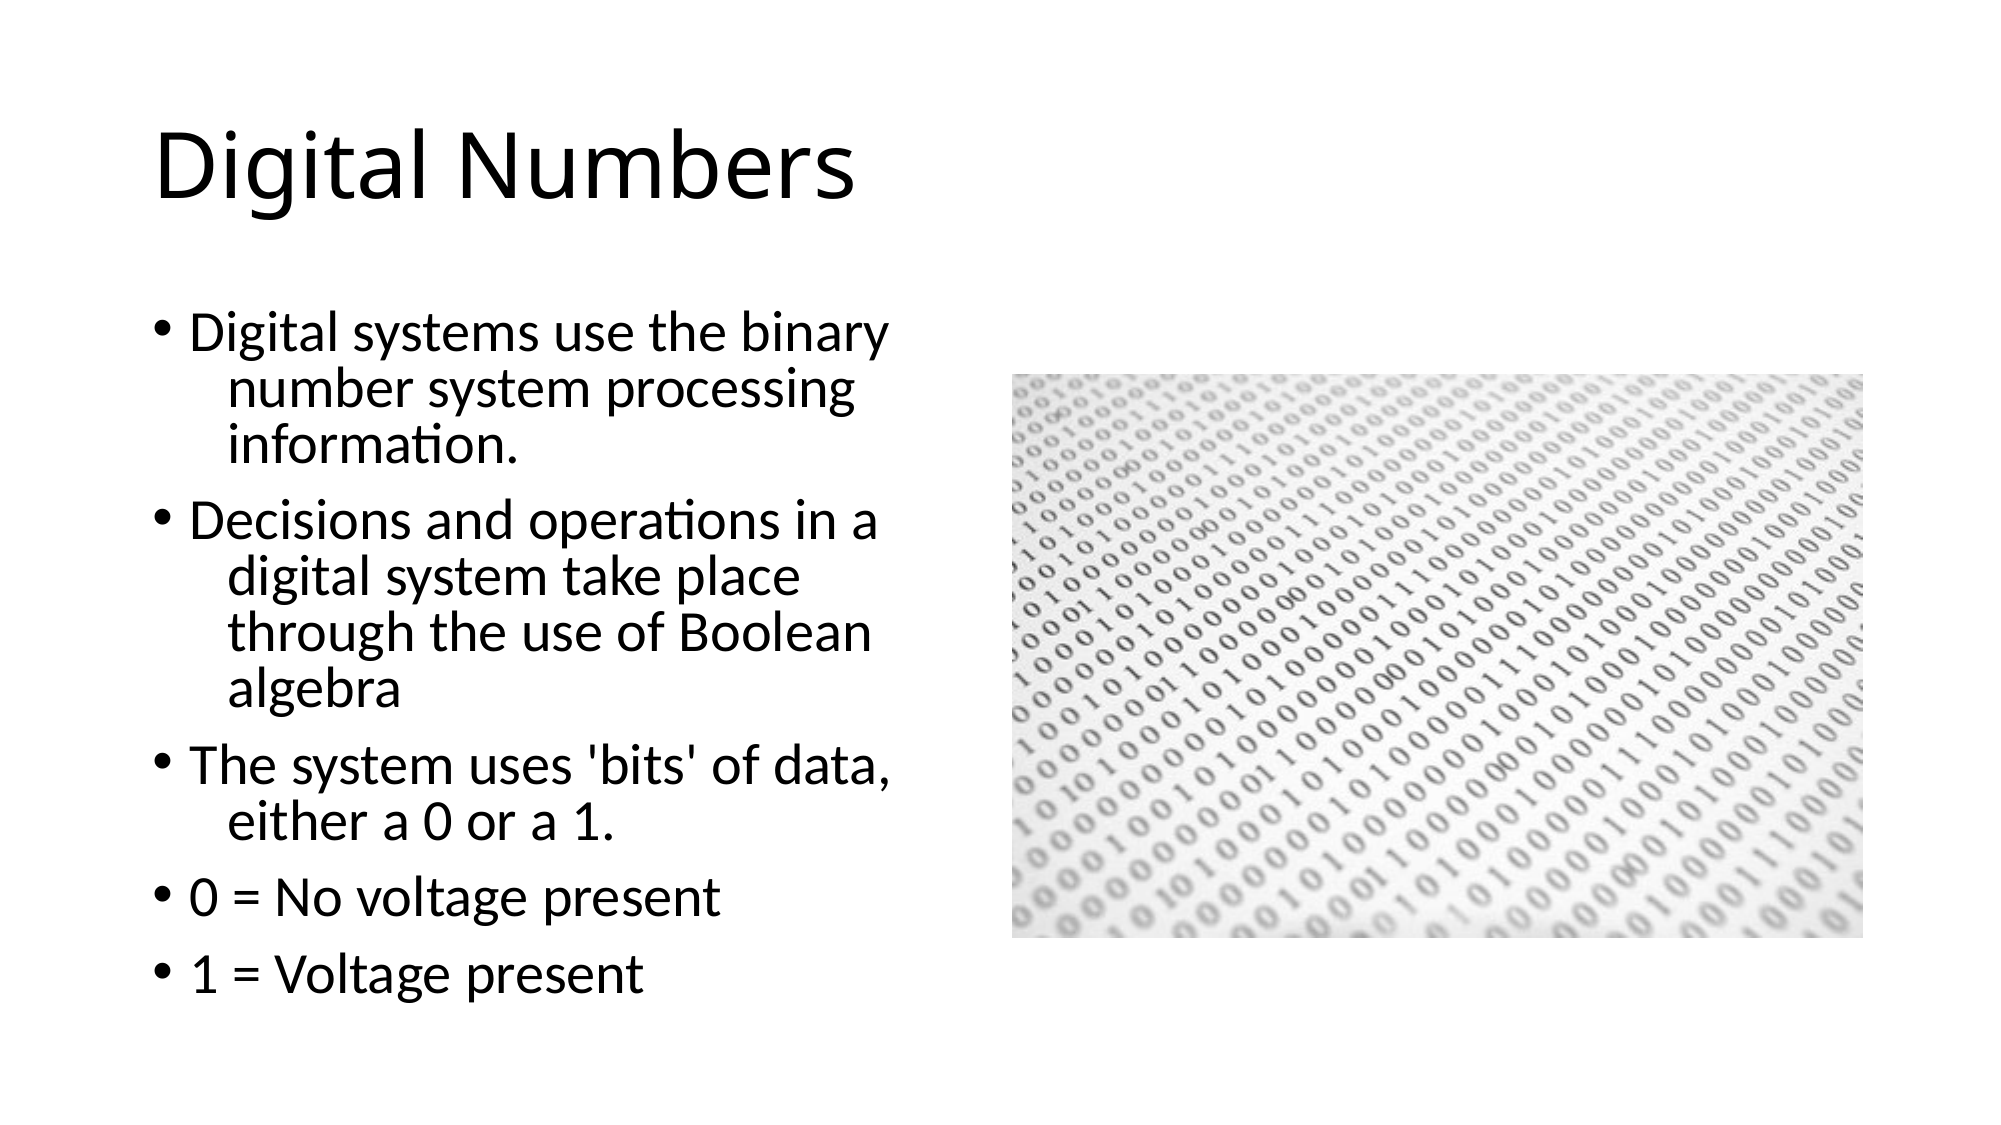

# Digital Numbers
Digital systems use the binary number system processing information.
Decisions and operations in a digital system take place through the use of Boolean algebra
The system uses 'bits' of data, either a 0 or a 1.
0 = No voltage present
1 = Voltage present